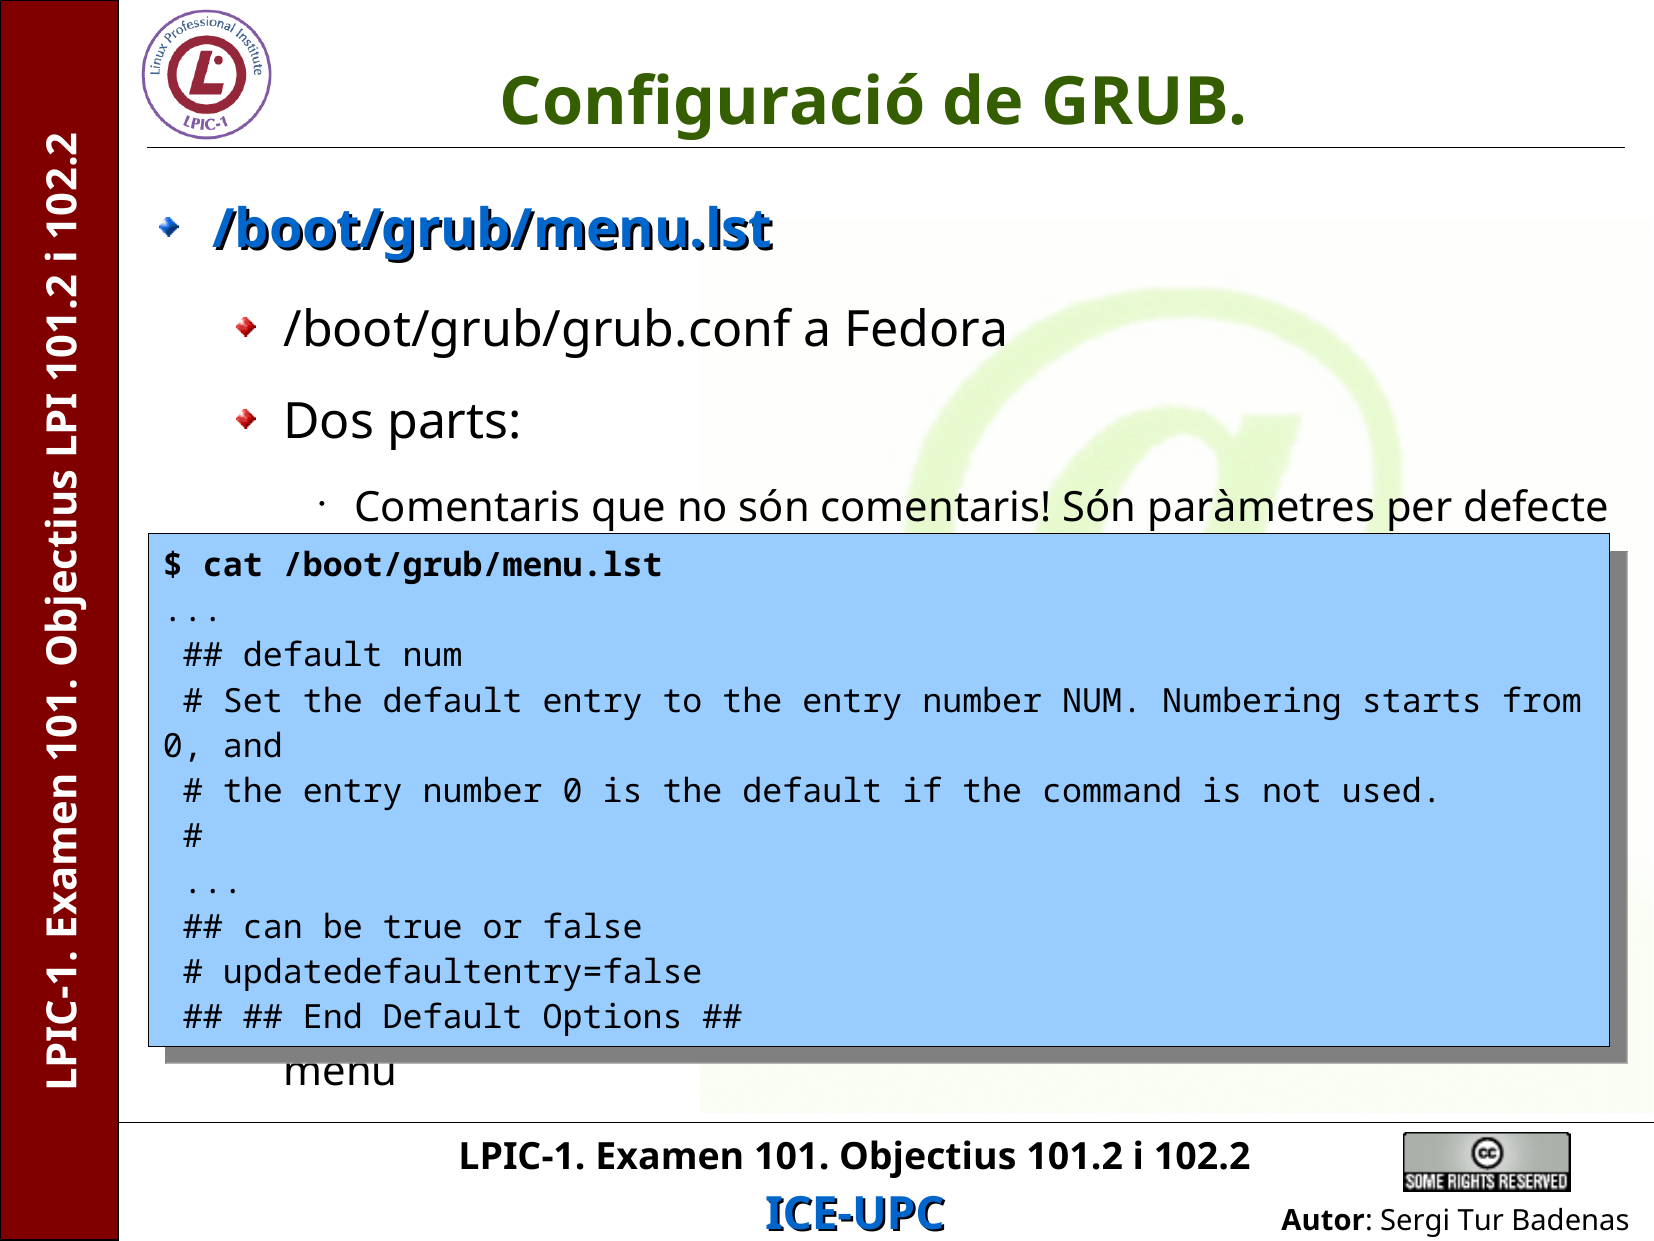

# Configuració de GRUB.
/boot/grub/menu.lst
/boot/grub/grub.conf a Fedora
Dos parts:
Comentaris que no són comentaris! Són paràmetres per defecte
Són utilitzats per update-grub, cada vegada que cal tornar a crear el menú
$ cat /boot/grub/menu.lst
...
 ## default num
 # Set the default entry to the entry number NUM. Numbering starts from 0, and
 # the entry number 0 is the default if the command is not used.
 #
 ...
 ## can be true or false
 # updatedefaultentry=false
 ## ## End Default Options ##